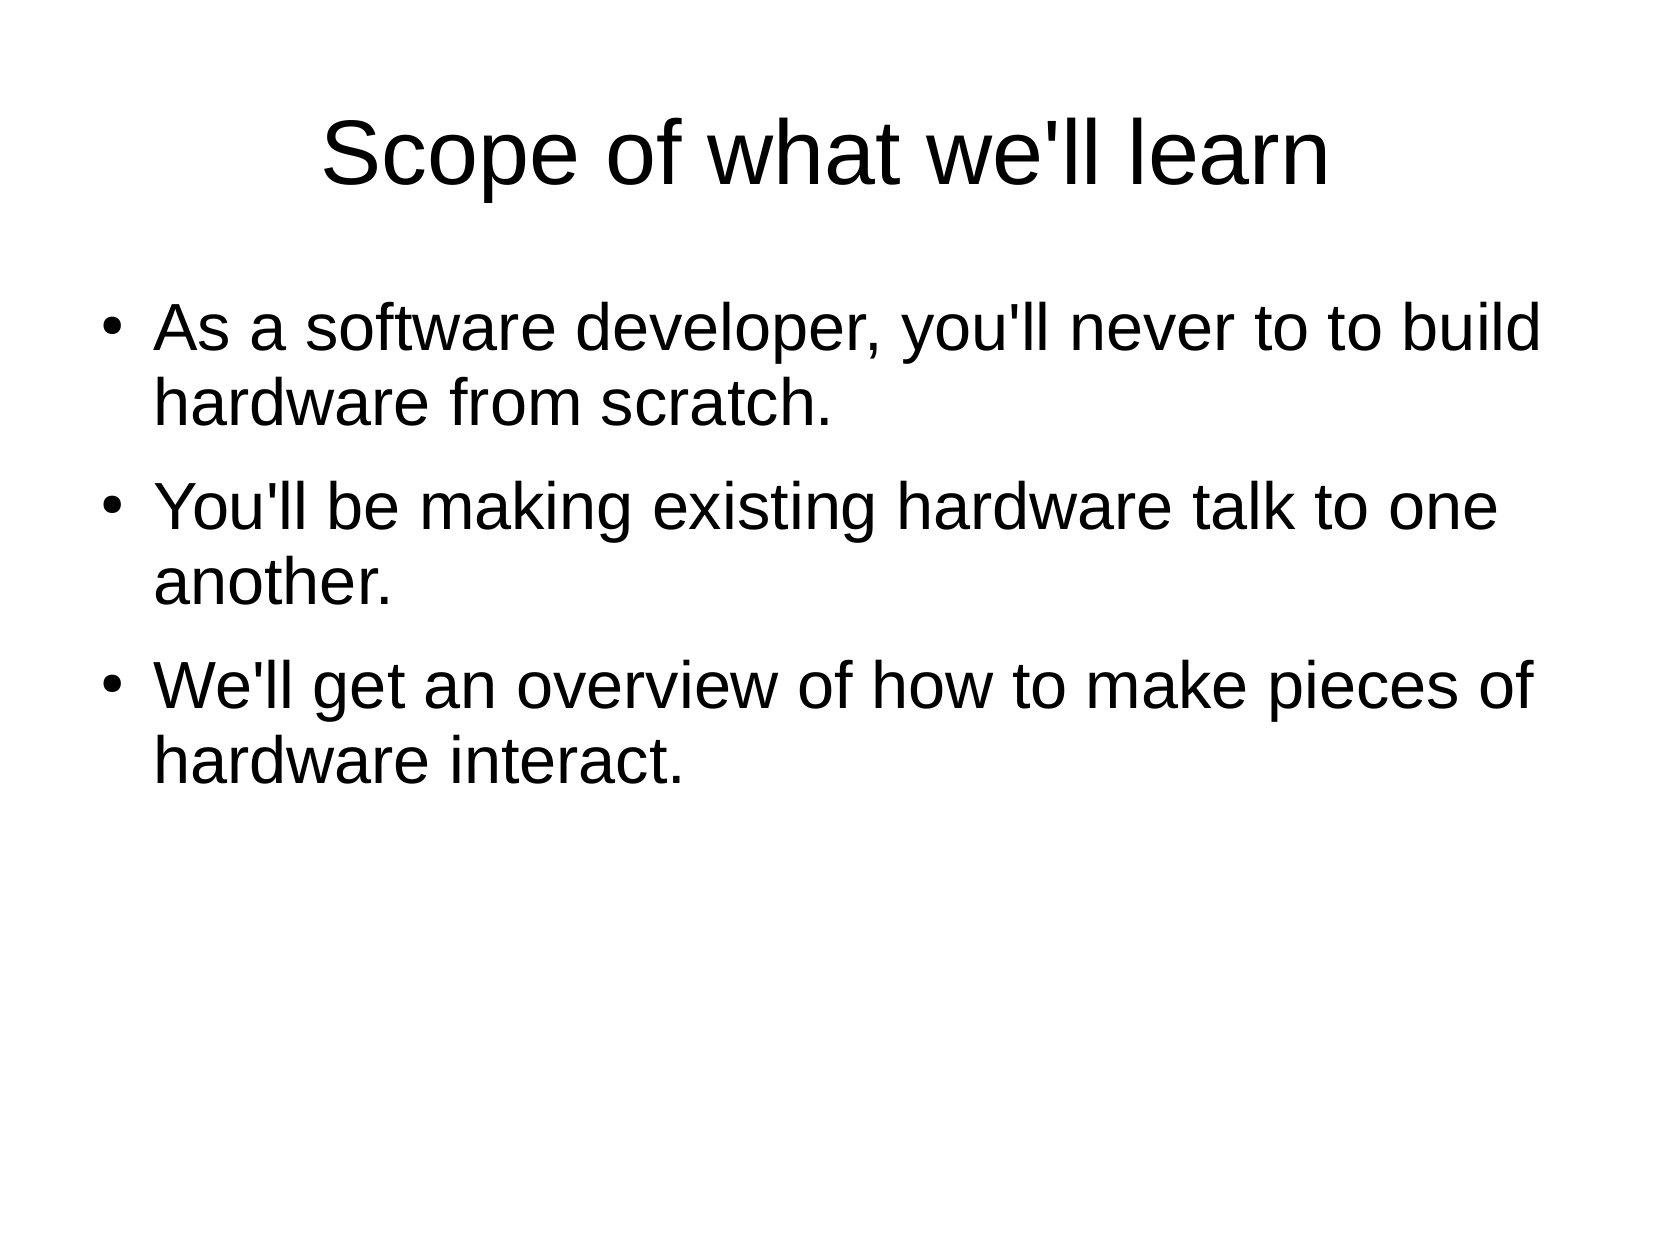

# Scope of what we'll learn
As a software developer, you'll never to to build hardware from scratch.
You'll be making existing hardware talk to one another.
We'll get an overview of how to make pieces of hardware interact.